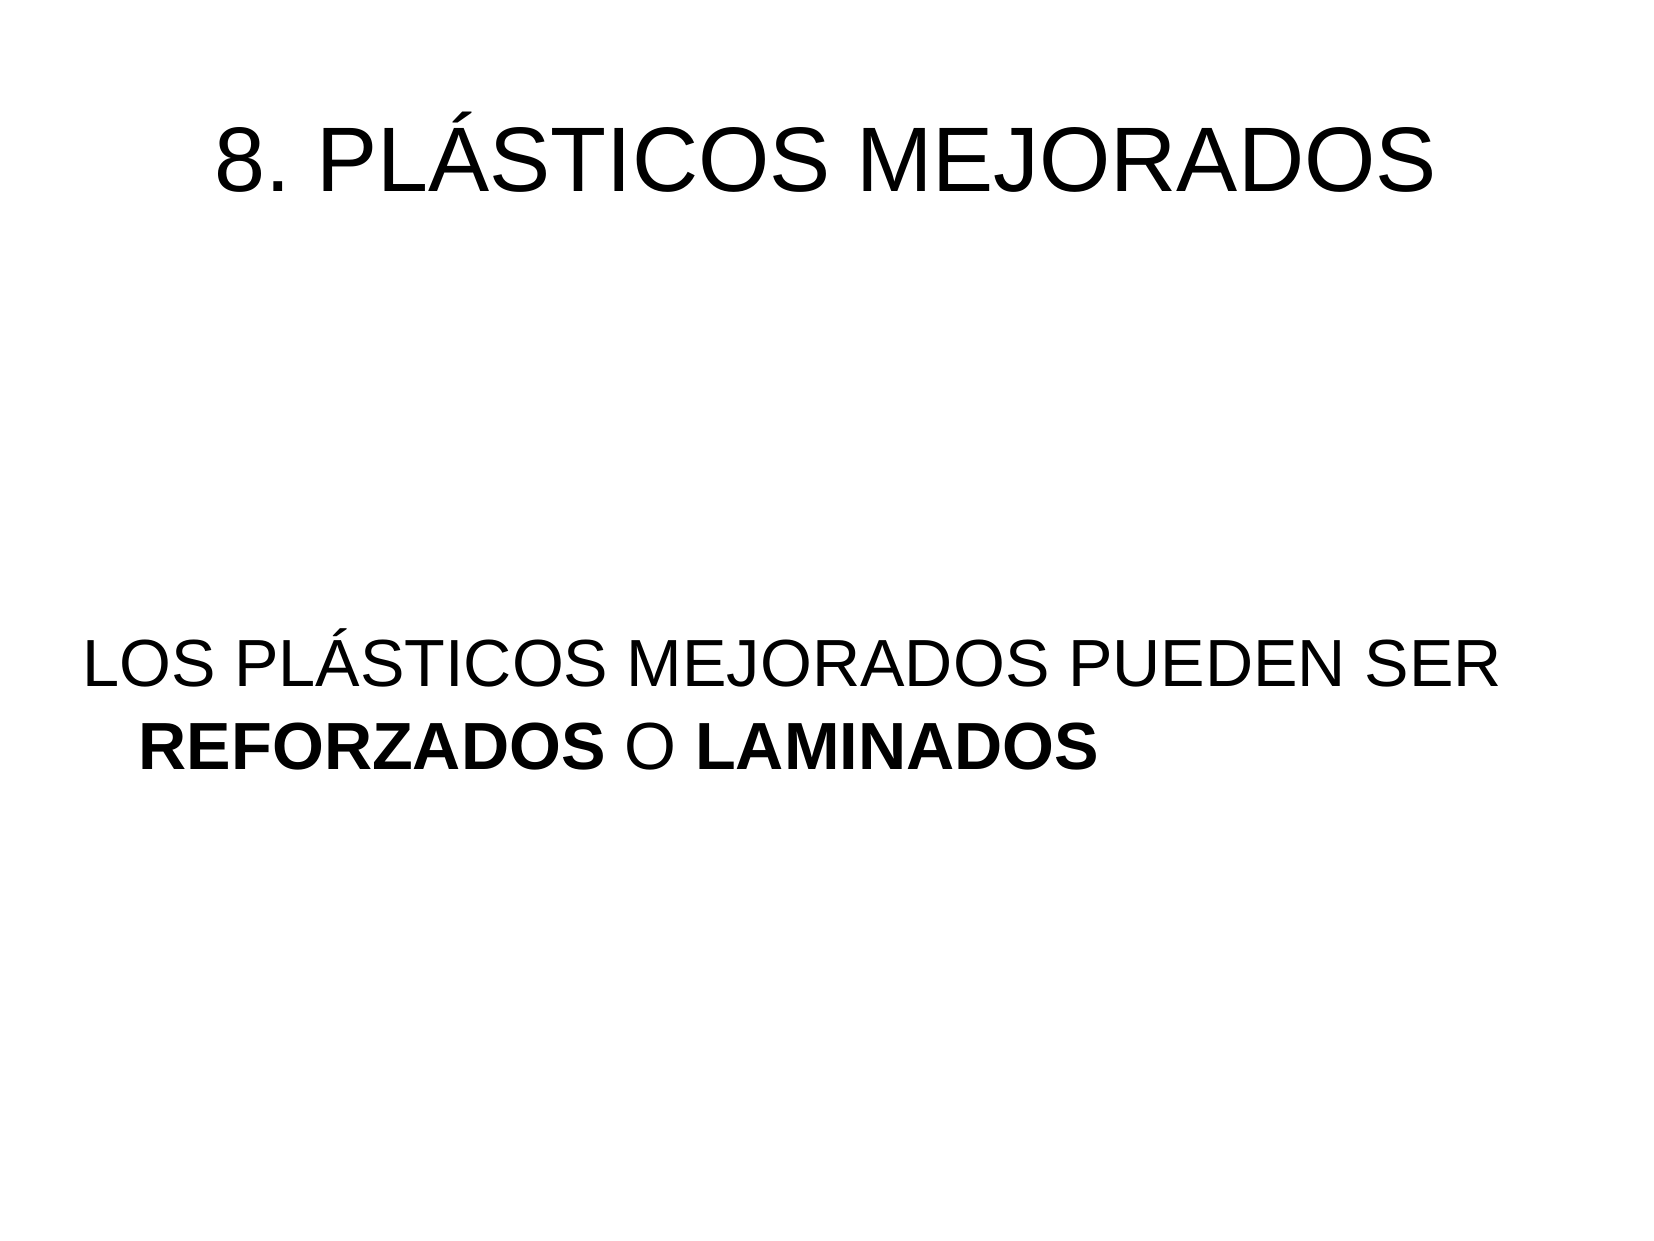

# 8. PLÁSTICOS MEJORADOS
LOS PLÁSTICOS MEJORADOS PUEDEN SER REFORZADOS O LAMINADOS